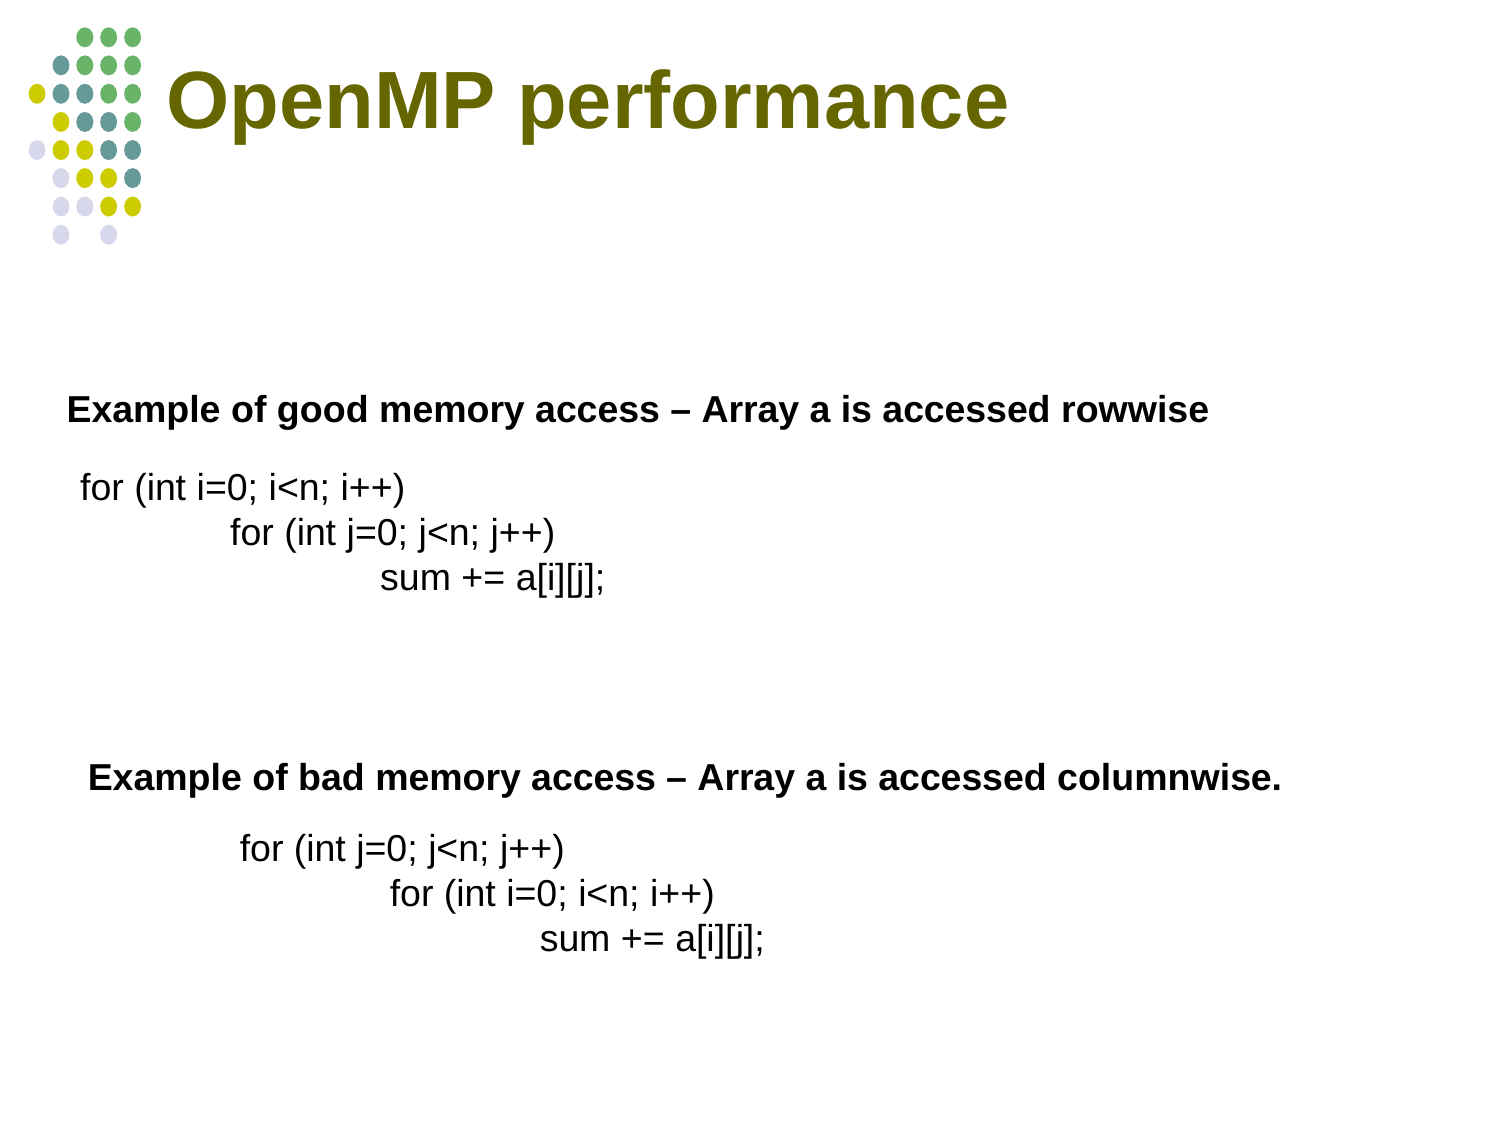

# OpenMP performance
Example of good memory access – Array a is accessed rowwise
for (int i=0; i<n; i++)
	for (int j=0; j<n; j++)
		sum += a[i][j];
Example of bad memory access – Array a is accessed columnwise.
for (int j=0; j<n; j++)
	for (int i=0; i<n; i++)
		sum += a[i][j];